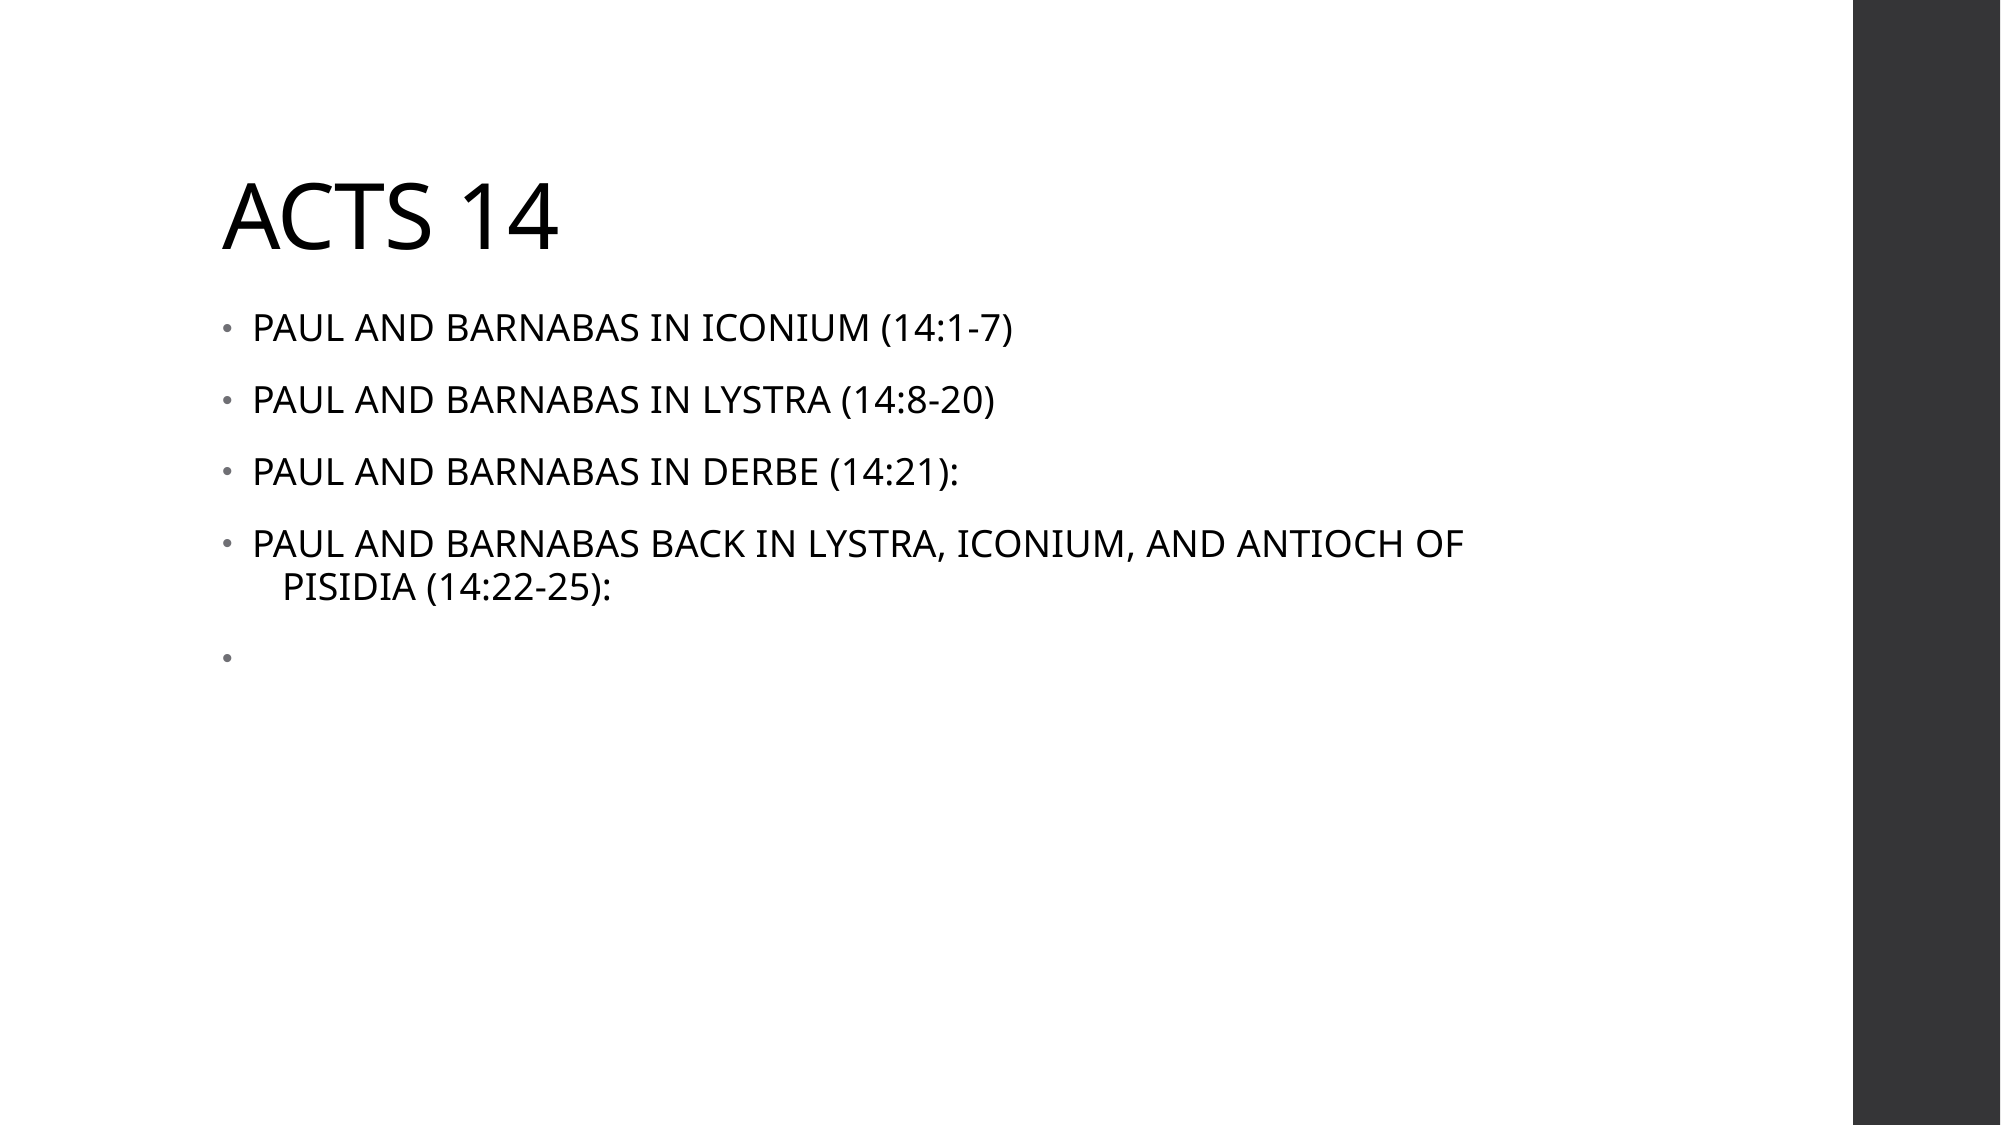

# ACTS 14
PAUL AND BARNABAS IN ICONIUM (14:1-7)
PAUL AND BARNABAS IN LYSTRA (14:8-20)
PAUL AND BARNABAS IN DERBE (14:21):
PAUL AND BARNABAS BACK IN LYSTRA, ICONIUM, AND ANTIOCH OF PISIDIA (14:22-25):